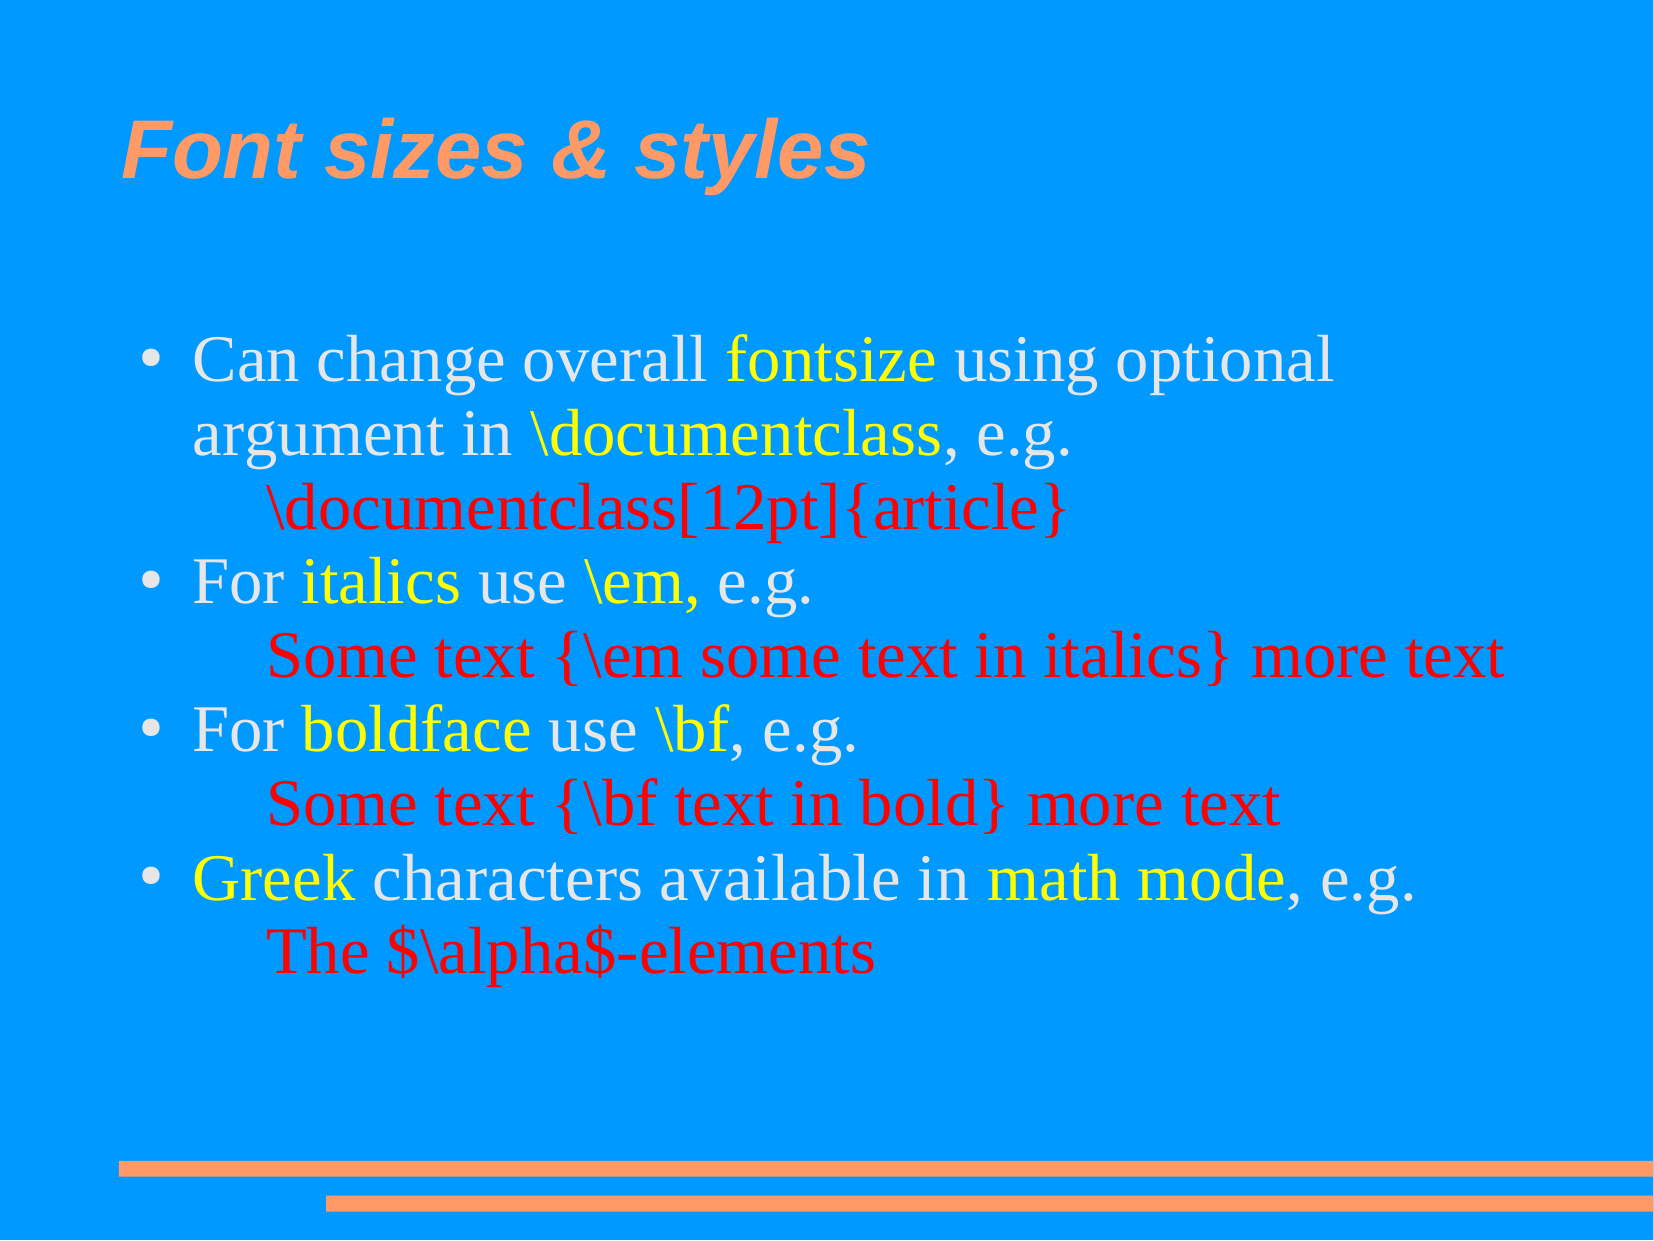

# Font sizes & styles
Can change overall fontsize using optional argument in \documentclass, e.g.								\documentclass[12pt]{article}
For italics use \em, e.g.											Some text {\em some text in italics} more text
For boldface use \bf, e.g.										Some text {\bf text in bold} more text
Greek characters available in math mode, e.g.			The $\alpha$-elements